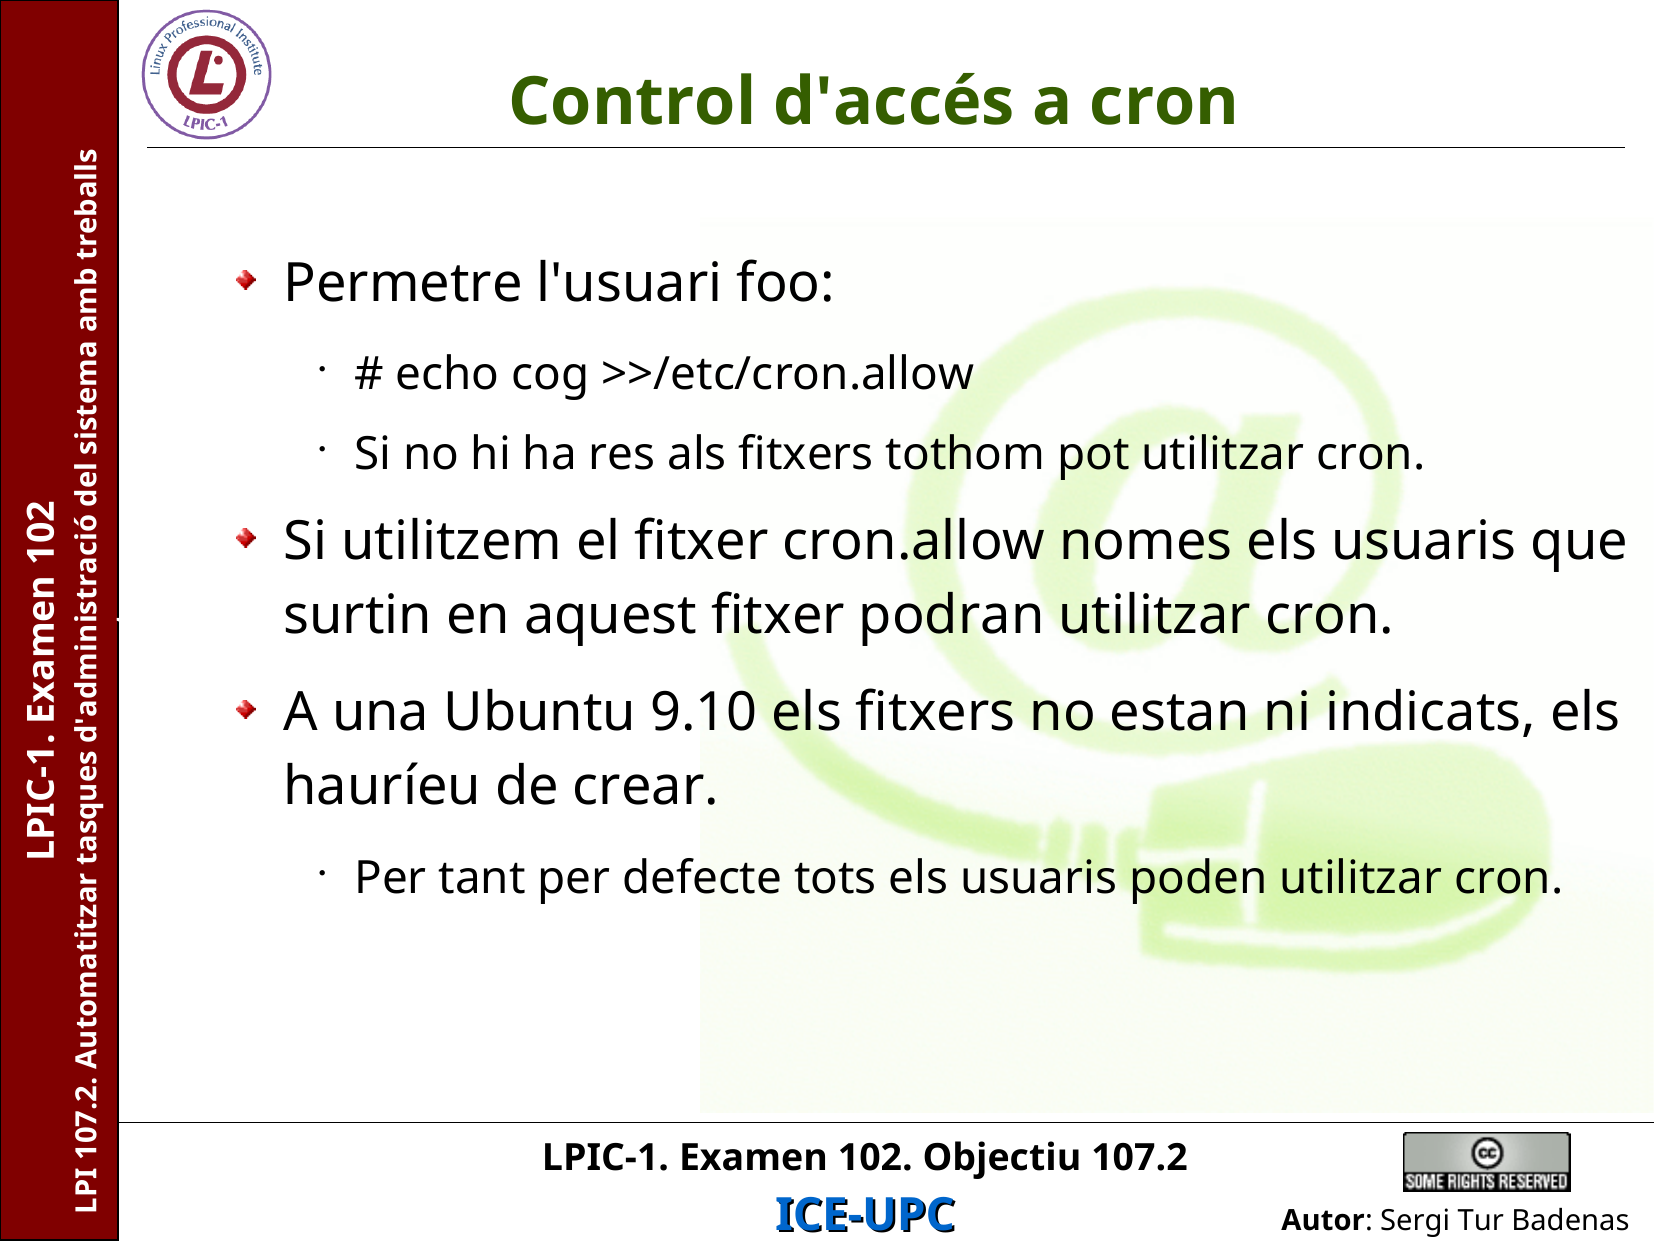

# Control d'accés a cron
Permetre l'usuari foo:
# echo cog >>/etc/cron.allow
Si no hi ha res als fitxers tothom pot utilitzar cron.
Si utilitzem el fitxer cron.allow nomes els usuaris que surtin en aquest fitxer podran utilitzar cron.
A una Ubuntu 9.10 els fitxers no estan ni indicats, els hauríeu de crear.
Per tant per defecte tots els usuaris poden utilitzar cron.